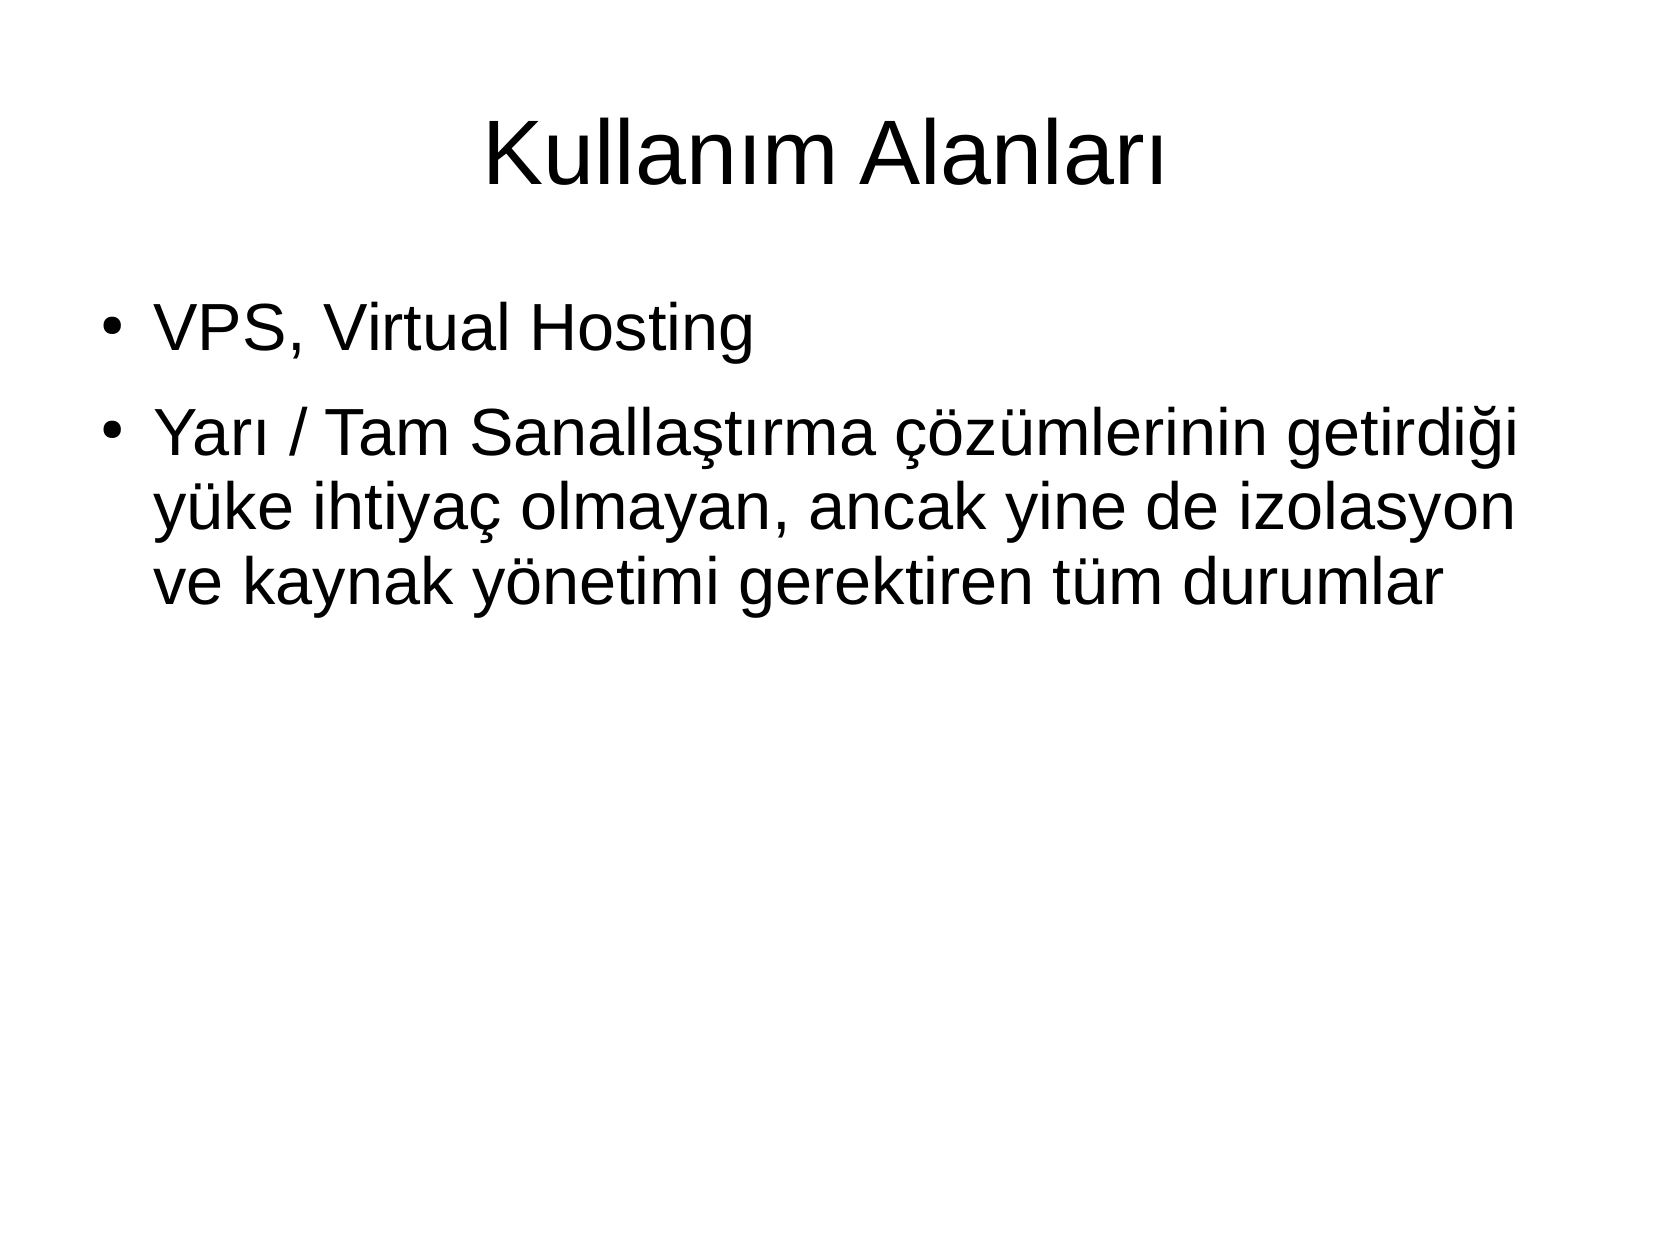

# Kullanım Alanları
VPS, Virtual Hosting
Yarı / Tam Sanallaştırma çözümlerinin getirdiği yüke ihtiyaç olmayan, ancak yine de izolasyon ve kaynak yönetimi gerektiren tüm durumlar